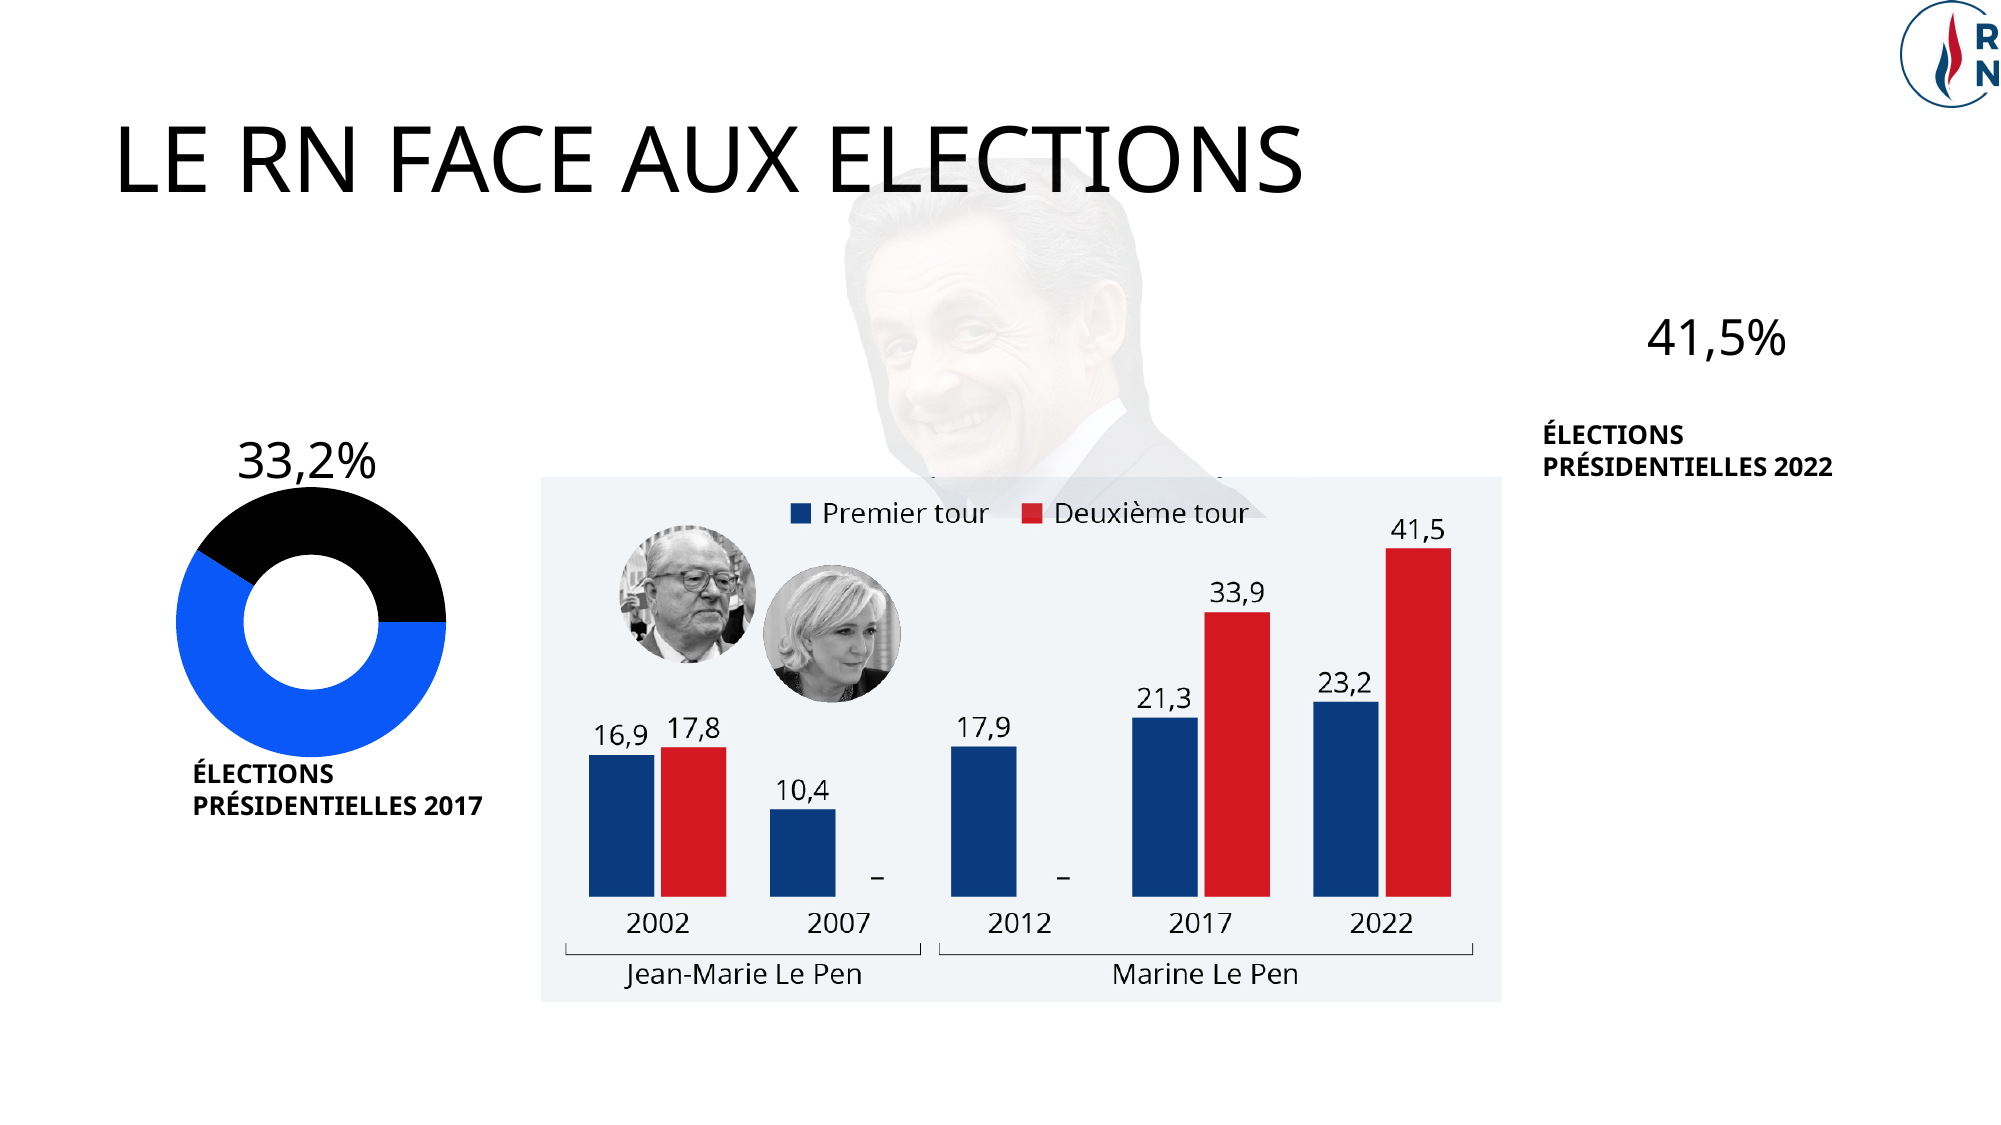

LE RN FACE AUX ELECTIONS
41,5%
ÉLECTIONS PRÉSIDENTIELLES 2022
33,2%
### Chart
| Category | |
|---|---|
| Vote RN 2022 | 0.41 |
| None | 0.59 |ÉLECTIONS PRÉSIDENTIELLES 2017